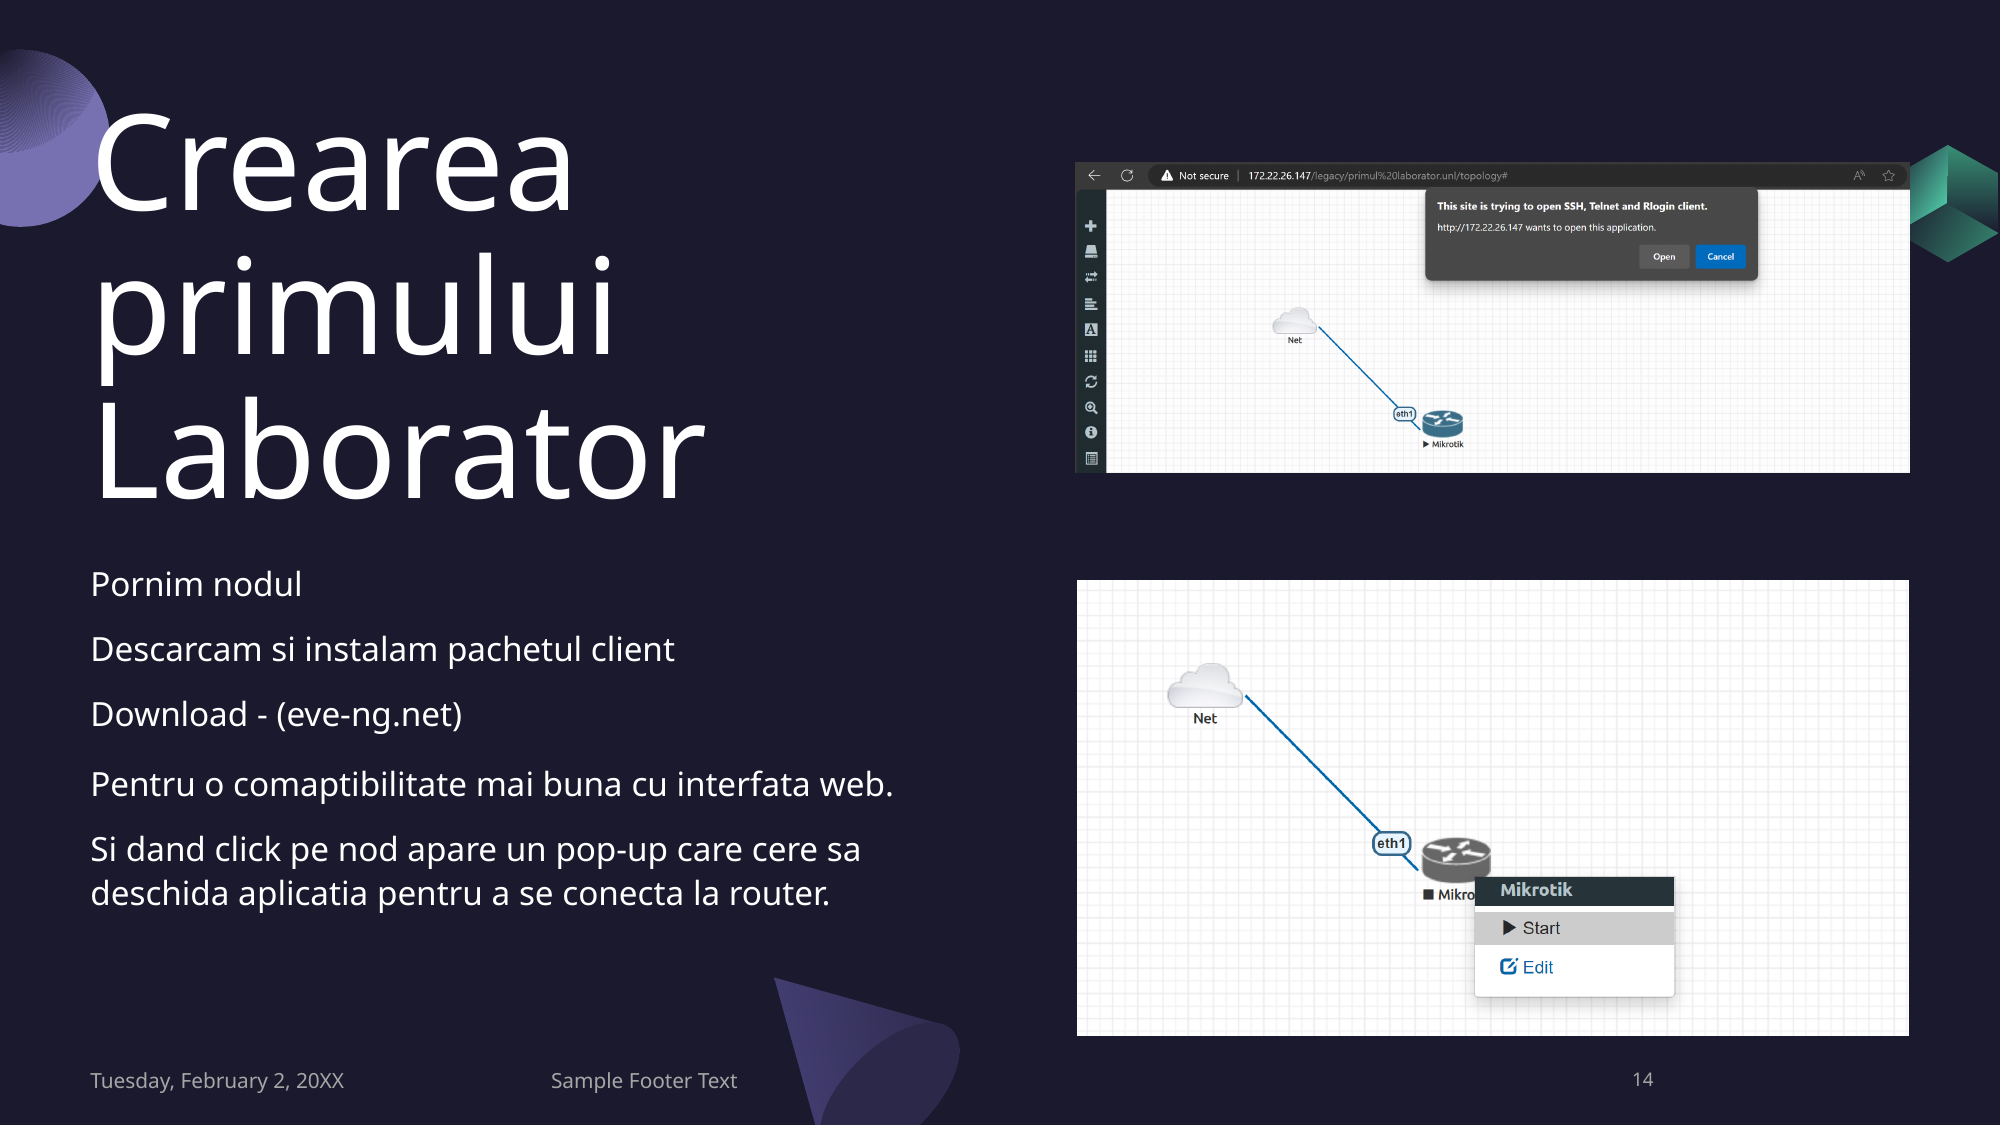

# Crearea primului Laborator
Pornim nodul
Descarcam si instalam pachetul client
Download - (eve-ng.net)
Pentru o comaptibilitate mai buna cu interfata web.
Si dand click pe nod apare un pop-up care cere sa deschida aplicatia pentru a se conecta la router.
Tuesday, February 2, 20XX
Sample Footer Text